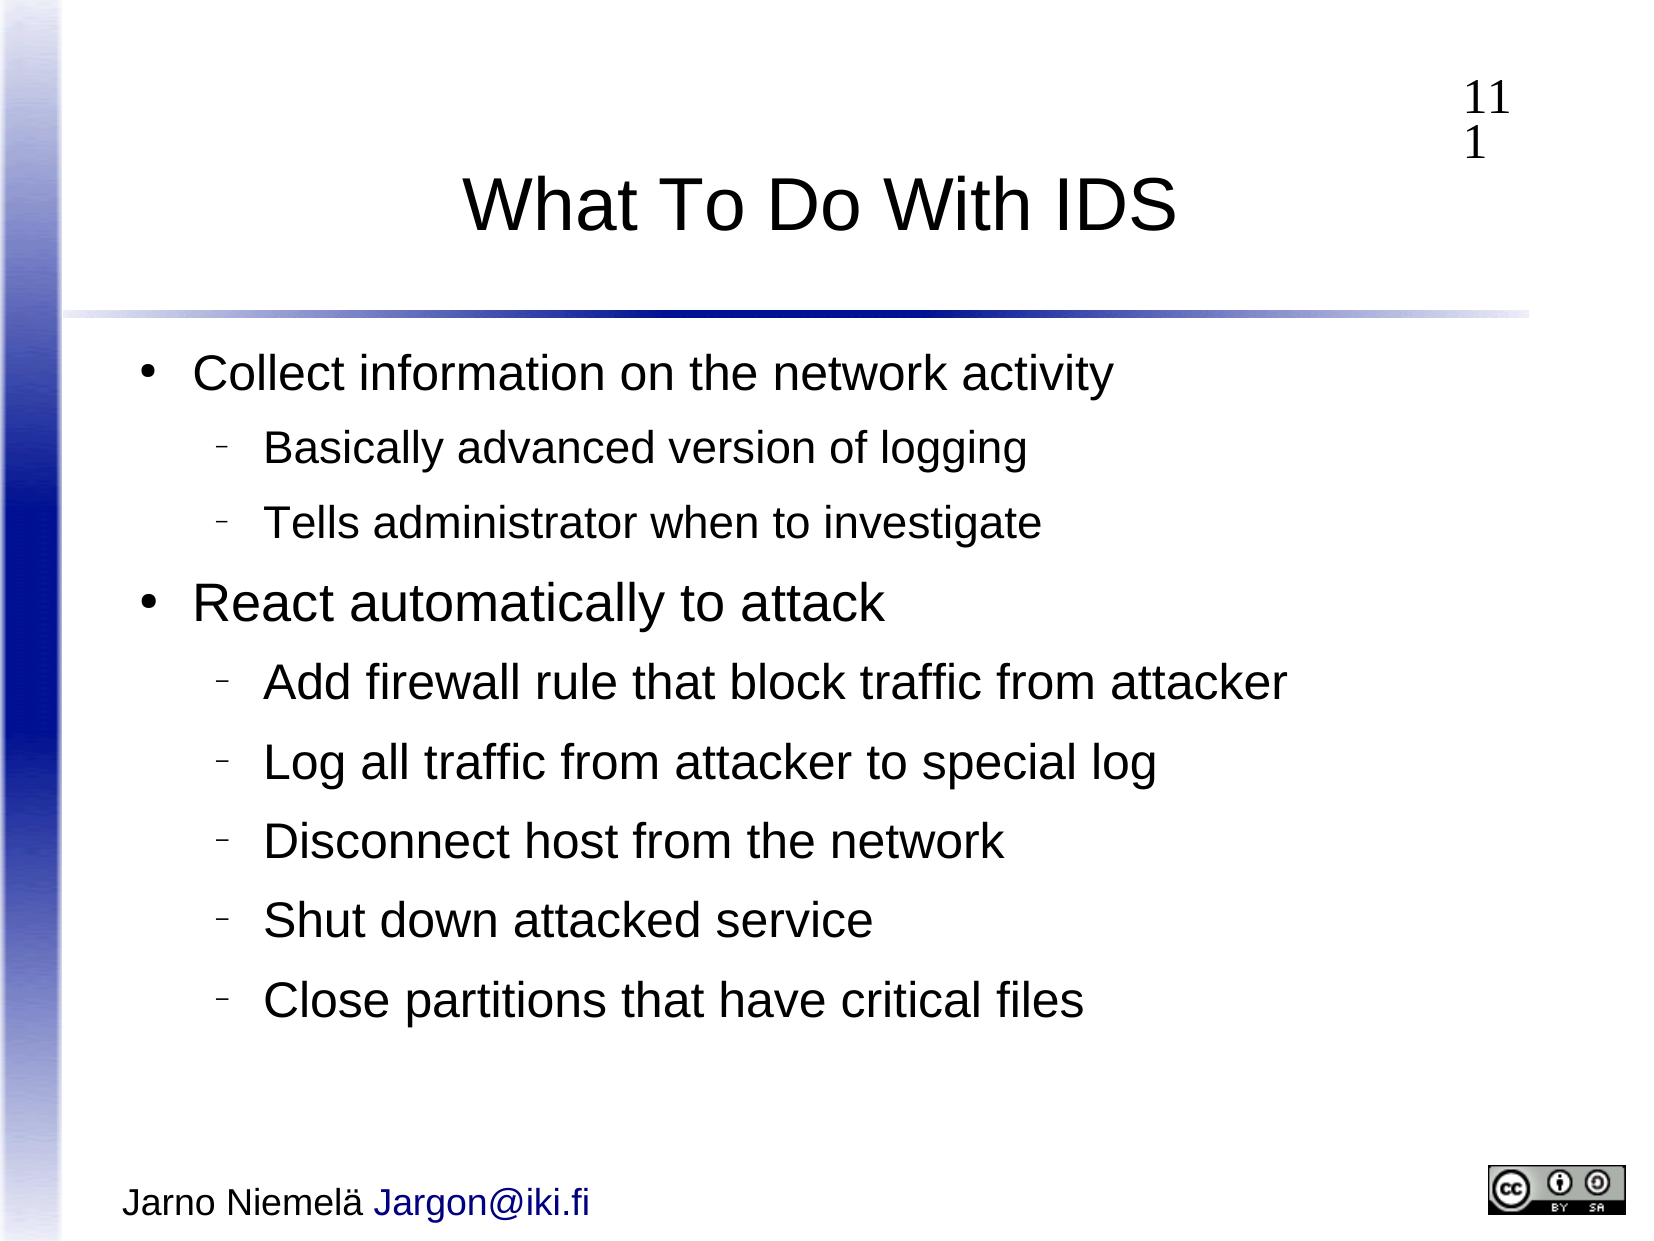

# What To Do With IDS
Collect information on the network activity
Basically advanced version of logging
Tells administrator when to investigate
React automatically to attack
Add firewall rule that block traffic from attacker
Log all traffic from attacker to special log
Disconnect host from the network
Shut down attacked service
Close partitions that have critical files